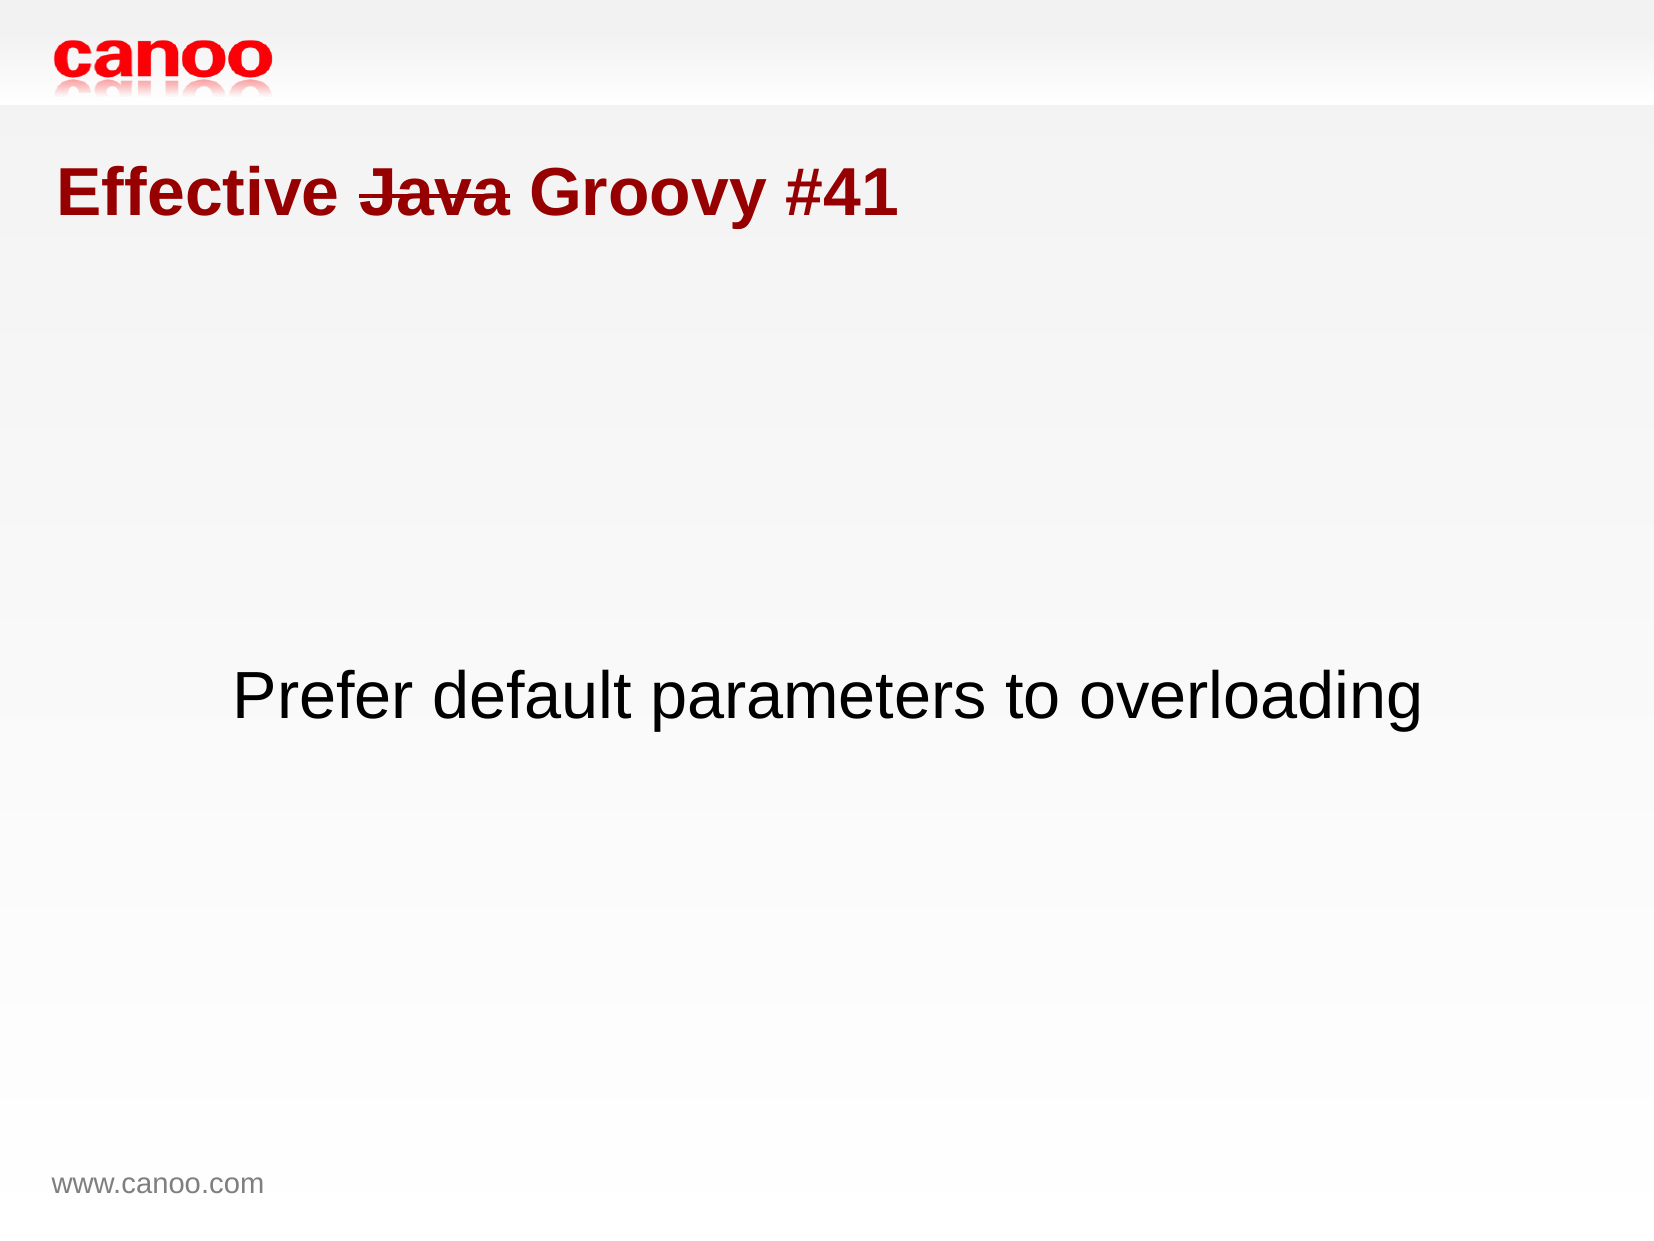

# Effective Java Groovy #41
Prefer default parameters to overloading